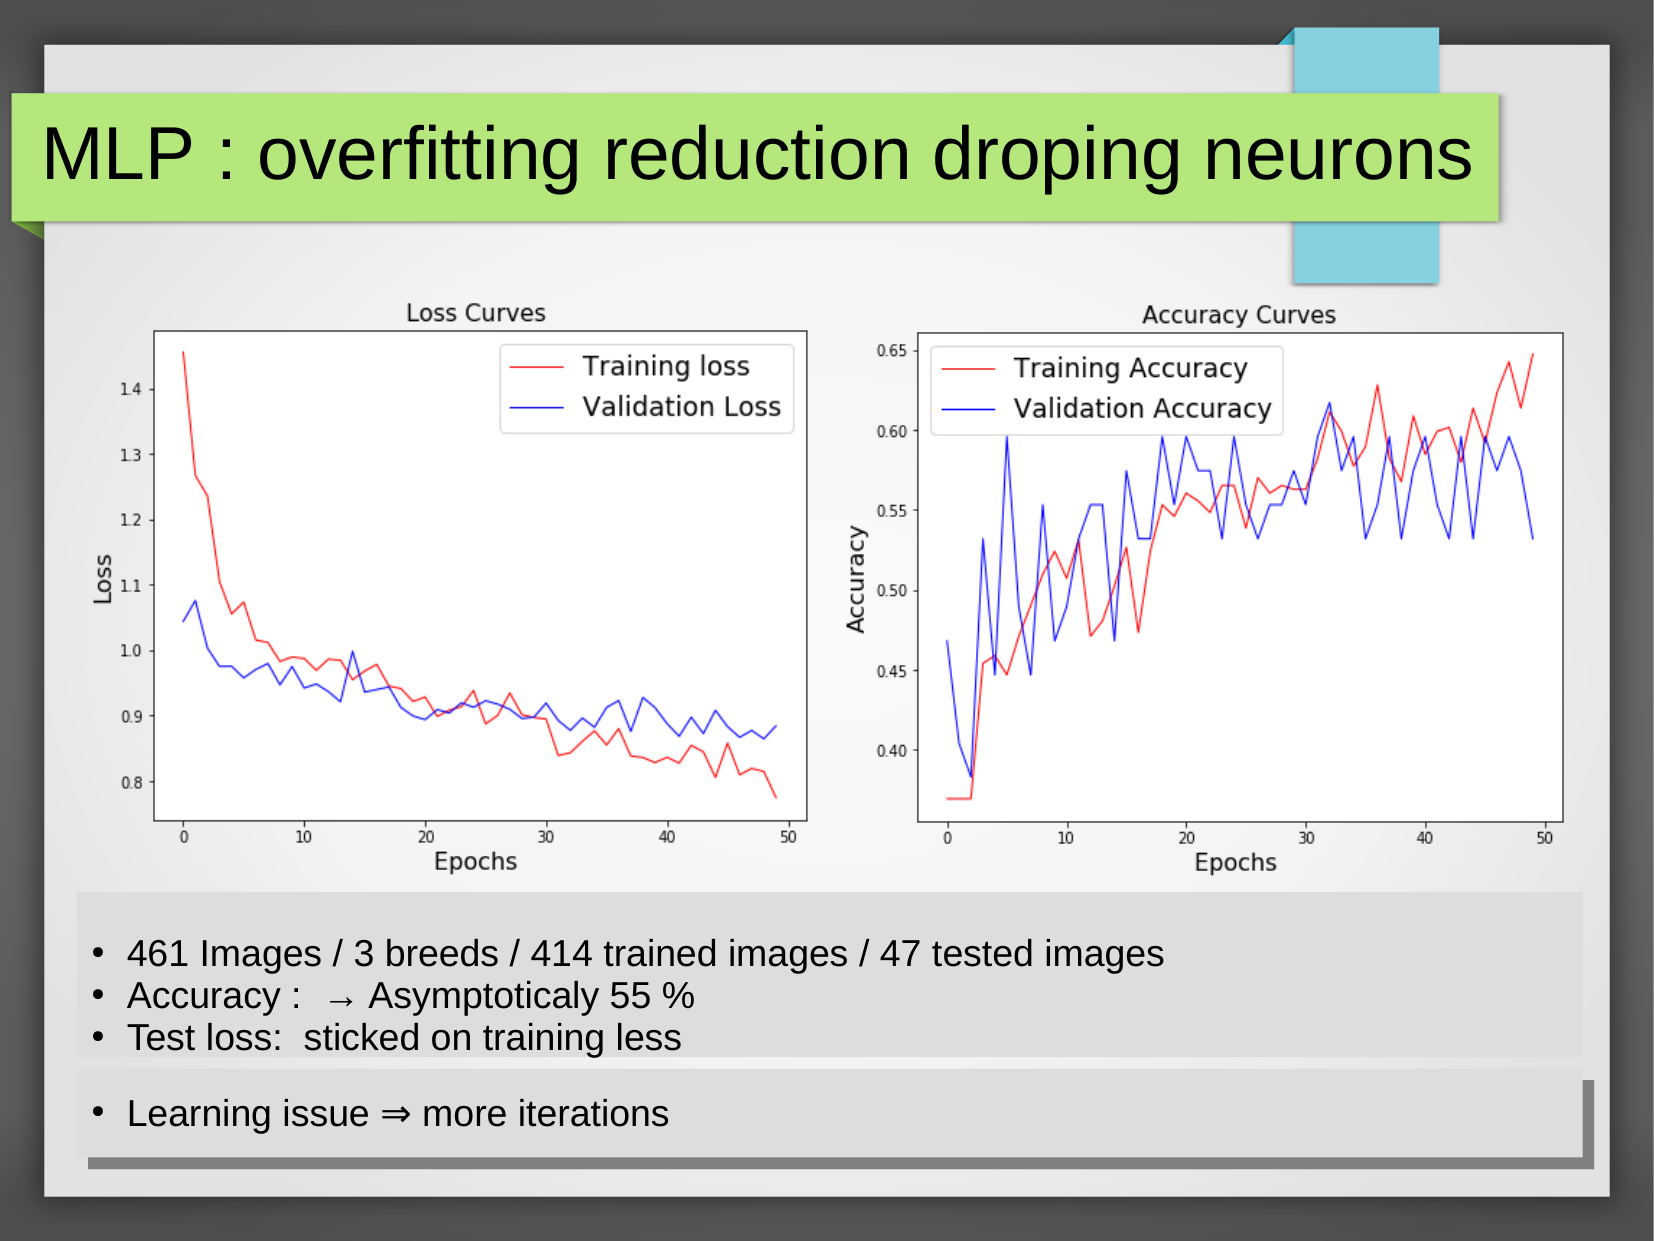

# MLP : overfitting reduction droping neurons
461 Images / 3 breeds / 414 trained images / 47 tested images
Accuracy : → Asymptoticaly 55 %
Test loss: sticked on training less
Learning issue ⇒ more iterations